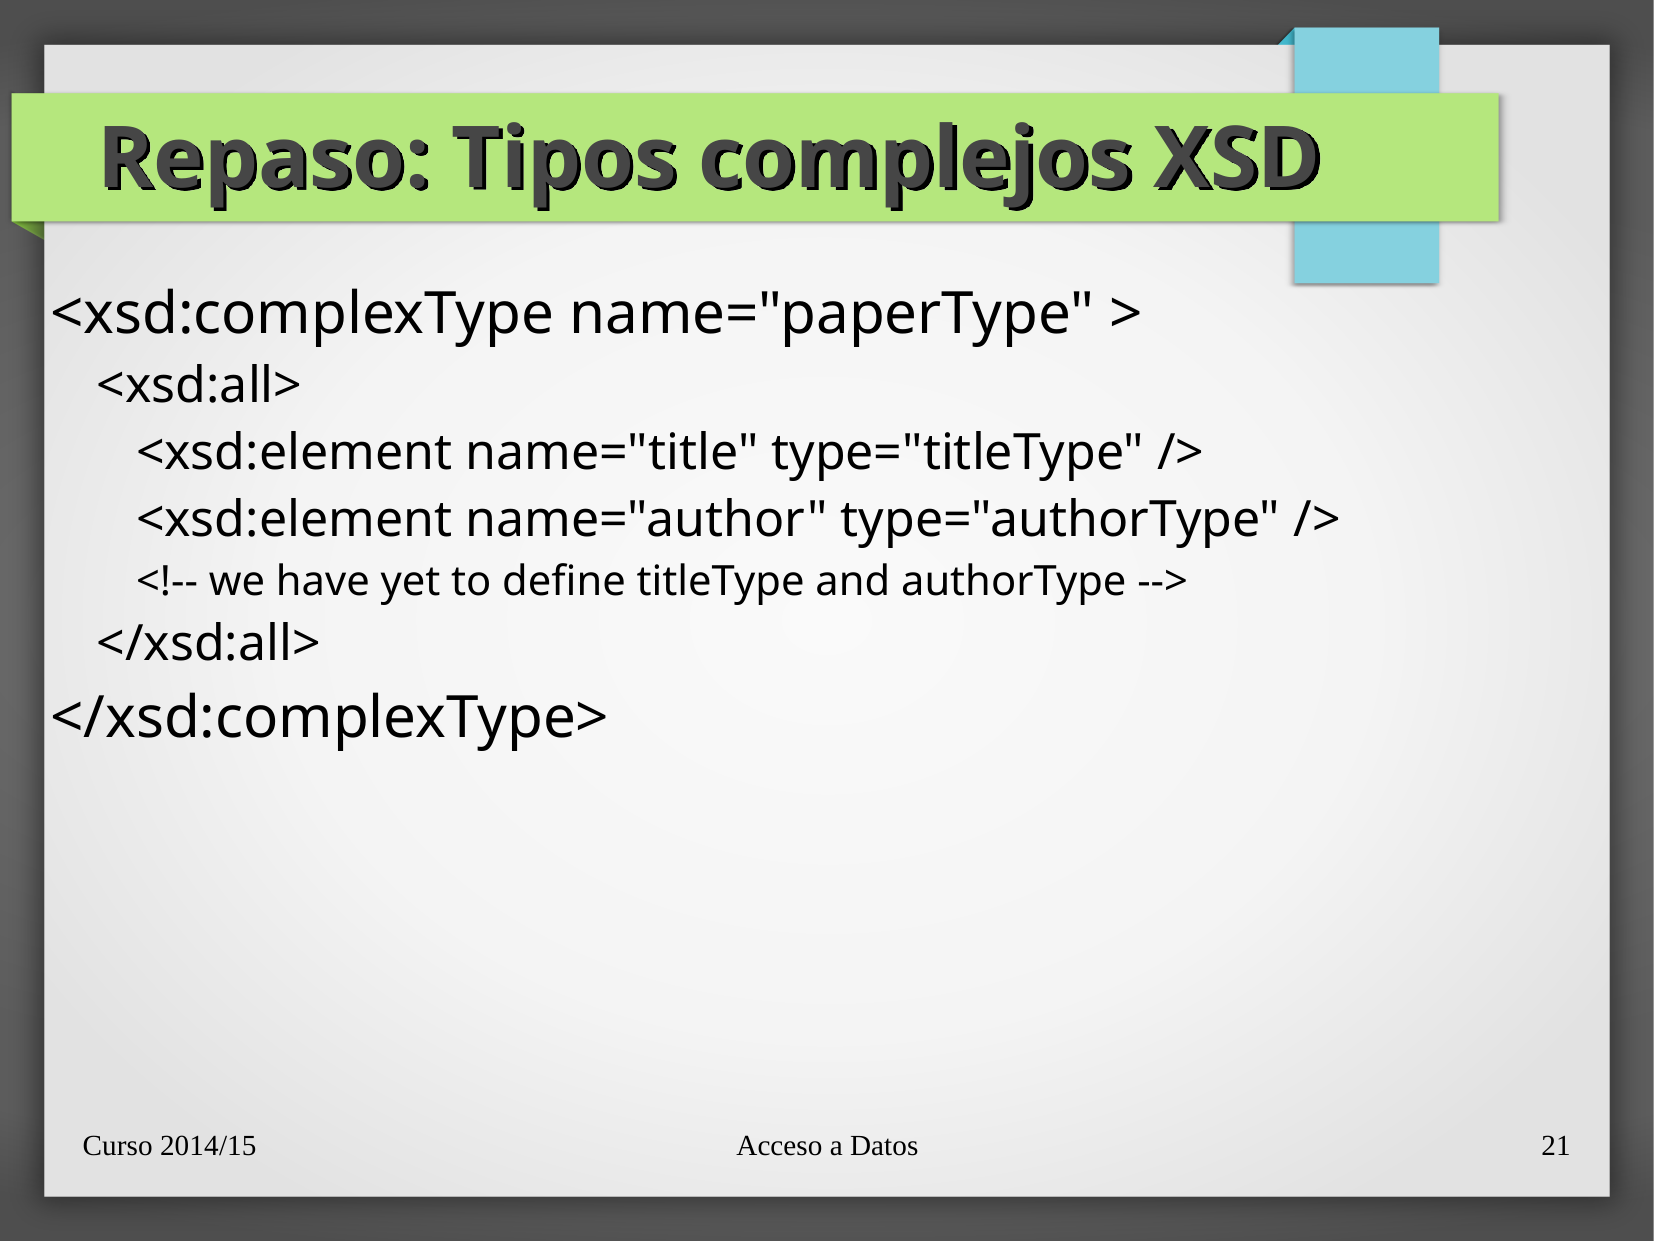

Repaso: Tipos complejos XSD
# <xsd:complexType name="paperType" >
<xsd:all>
<xsd:element name="title" type="titleType" />
<xsd:element name="author" type="authorType" />
<!-- we have yet to define titleType and authorType -->
</xsd:all>
</xsd:complexType>
Curso 2014/15
Acceso a Datos
21